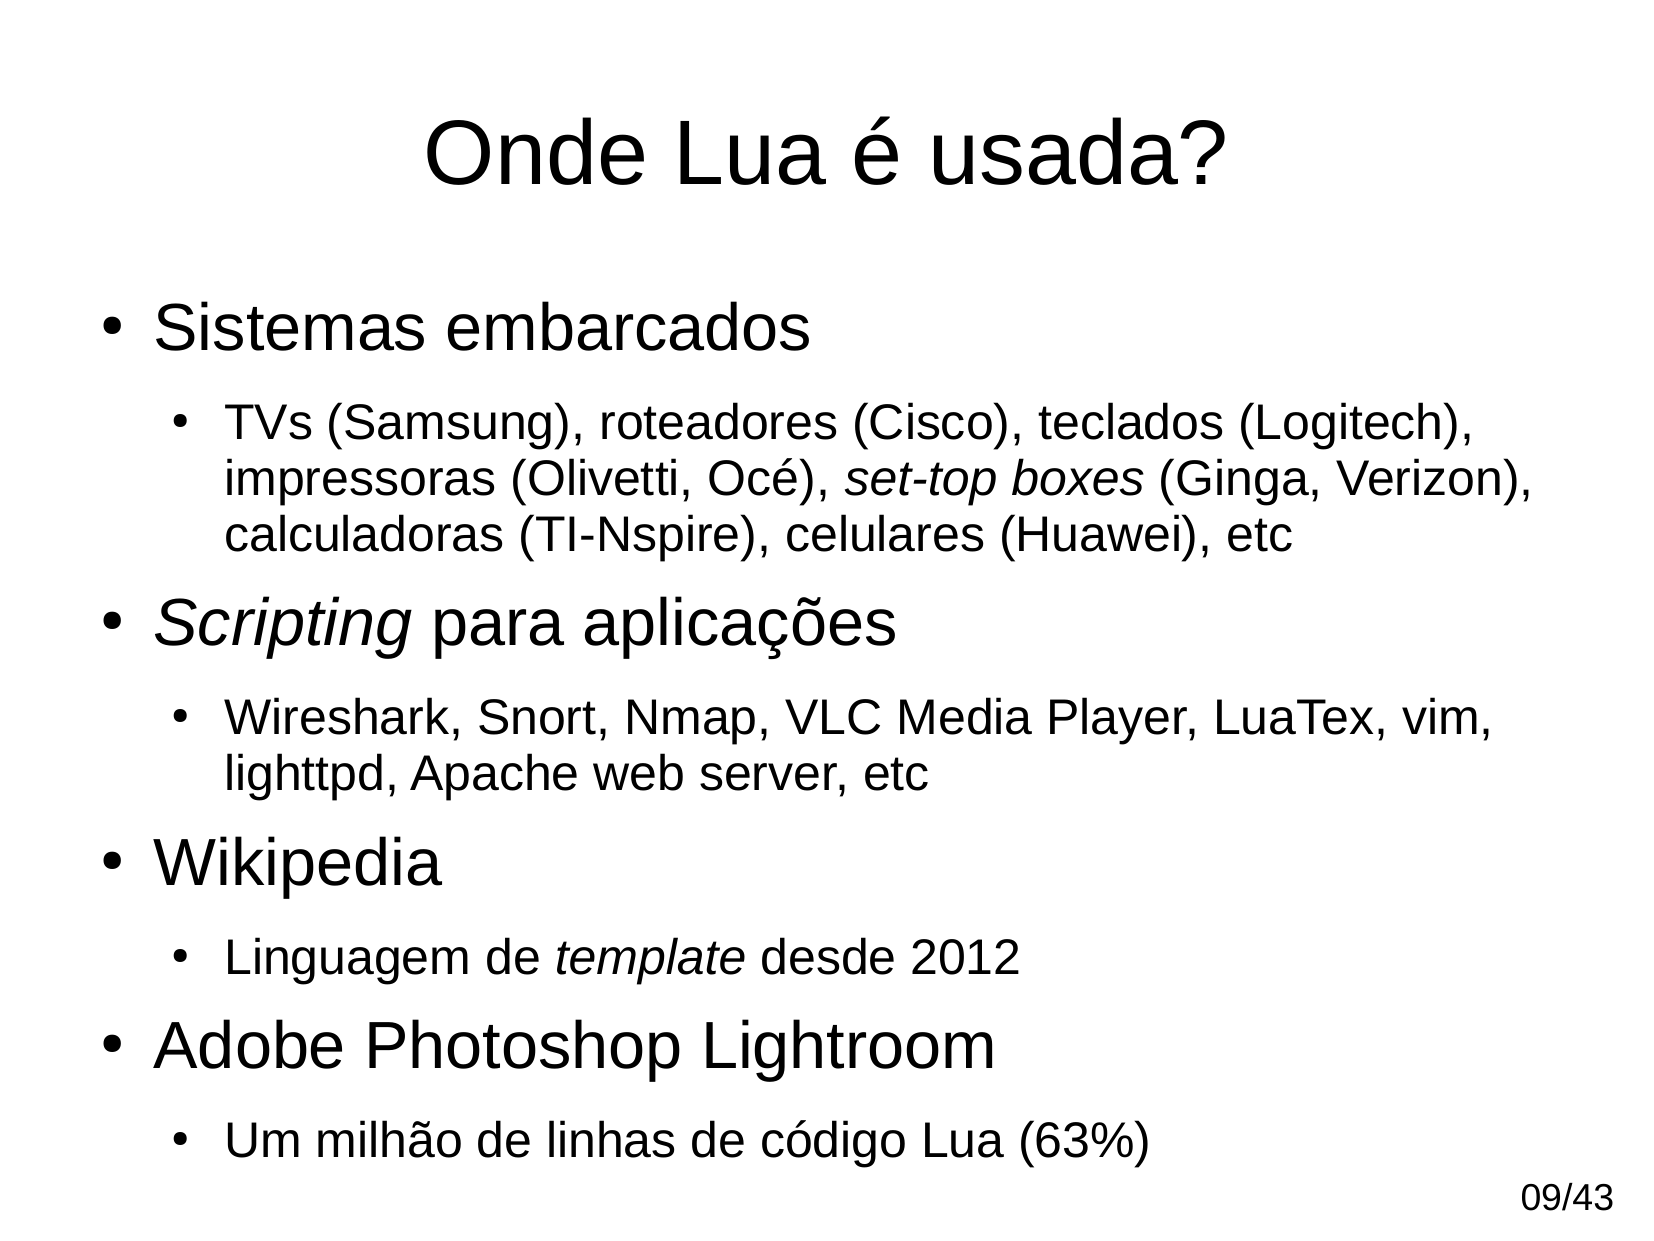

# Onde Lua é usada?
Sistemas embarcados
TVs (Samsung), roteadores (Cisco), teclados (Logitech), impressoras (Olivetti, Océ), set-top boxes (Ginga, Verizon), calculadoras (TI-Nspire), celulares (Huawei), etc
Scripting para aplicações
Wireshark, Snort, Nmap, VLC Media Player, LuaTex, vim, lighttpd, Apache web server, etc
Wikipedia
Linguagem de template desde 2012
Adobe Photoshop Lightroom
Um milhão de linhas de código Lua (63%)
 09/43